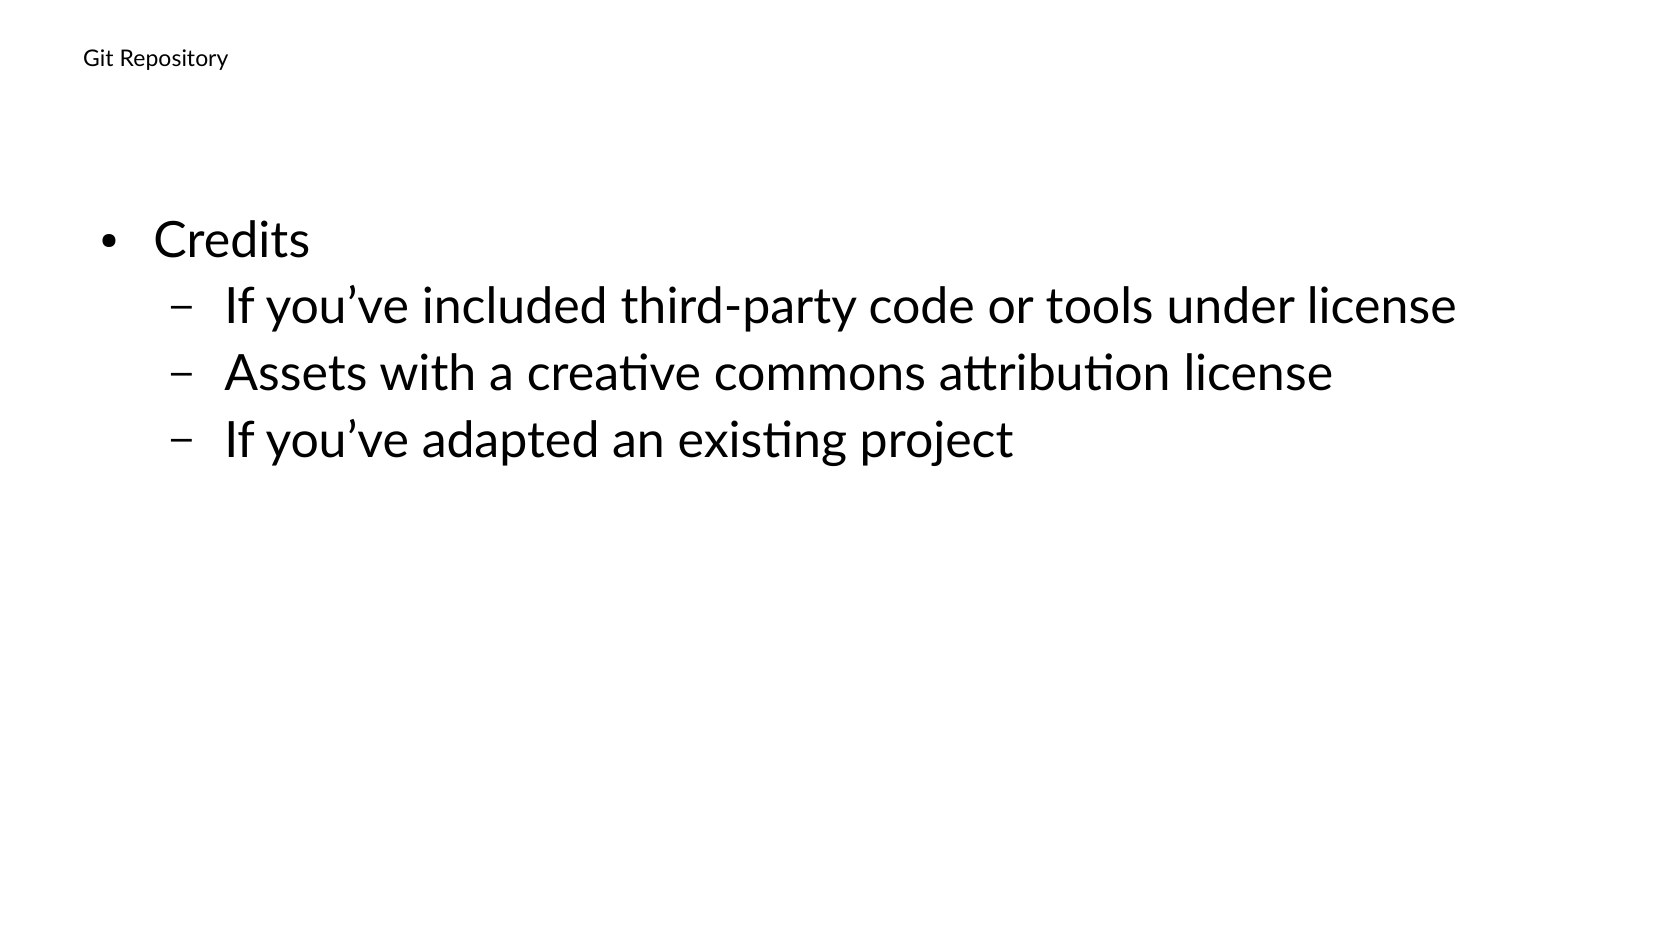

# Git Repository
Credits
If you’ve included third-party code or tools under license
Assets with a creative commons attribution license
If you’ve adapted an existing project